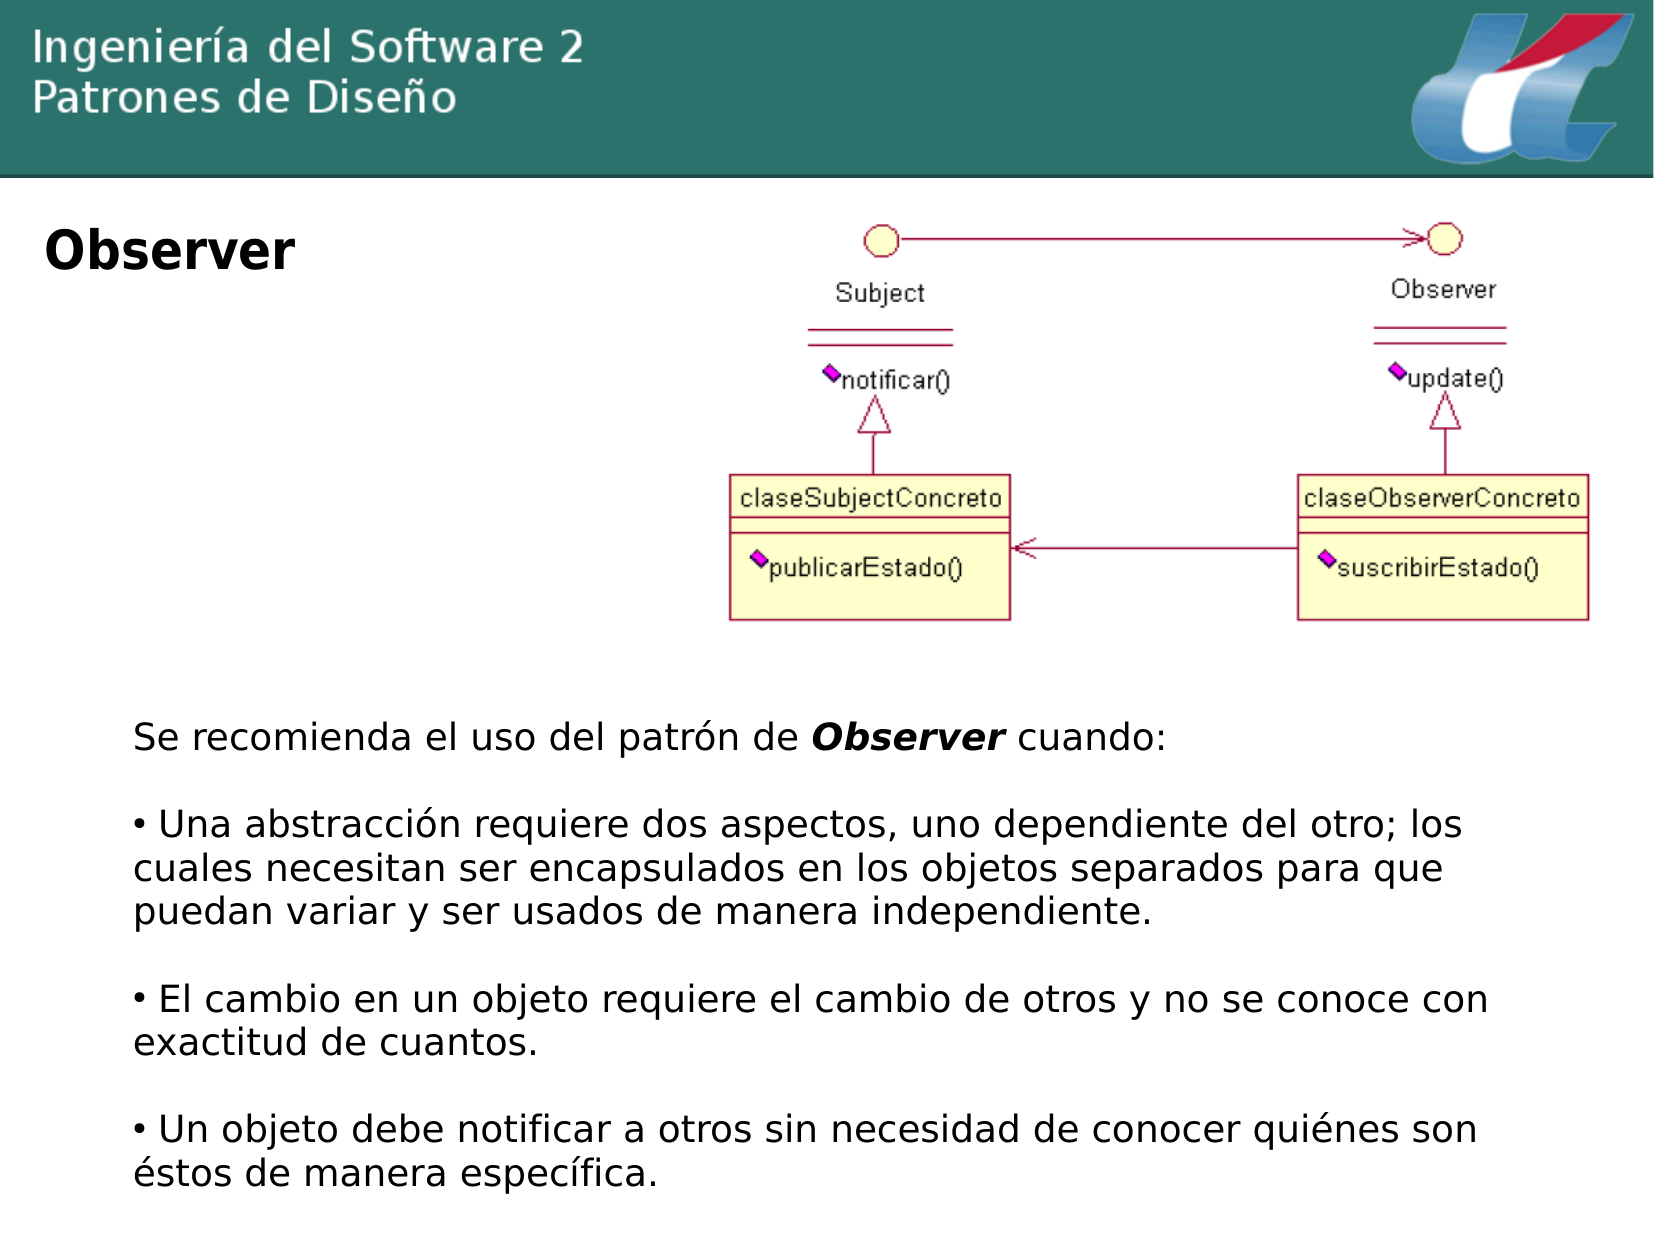

Observer
Se recomienda el uso del patrón de Observer cuando:
 Una abstracción requiere dos aspectos, uno dependiente del otro; los cuales necesitan ser encapsulados en los objetos separados para que puedan variar y ser usados de manera independiente.
 El cambio en un objeto requiere el cambio de otros y no se conoce con exactitud de cuantos.
 Un objeto debe notificar a otros sin necesidad de conocer quiénes son éstos de manera específica.